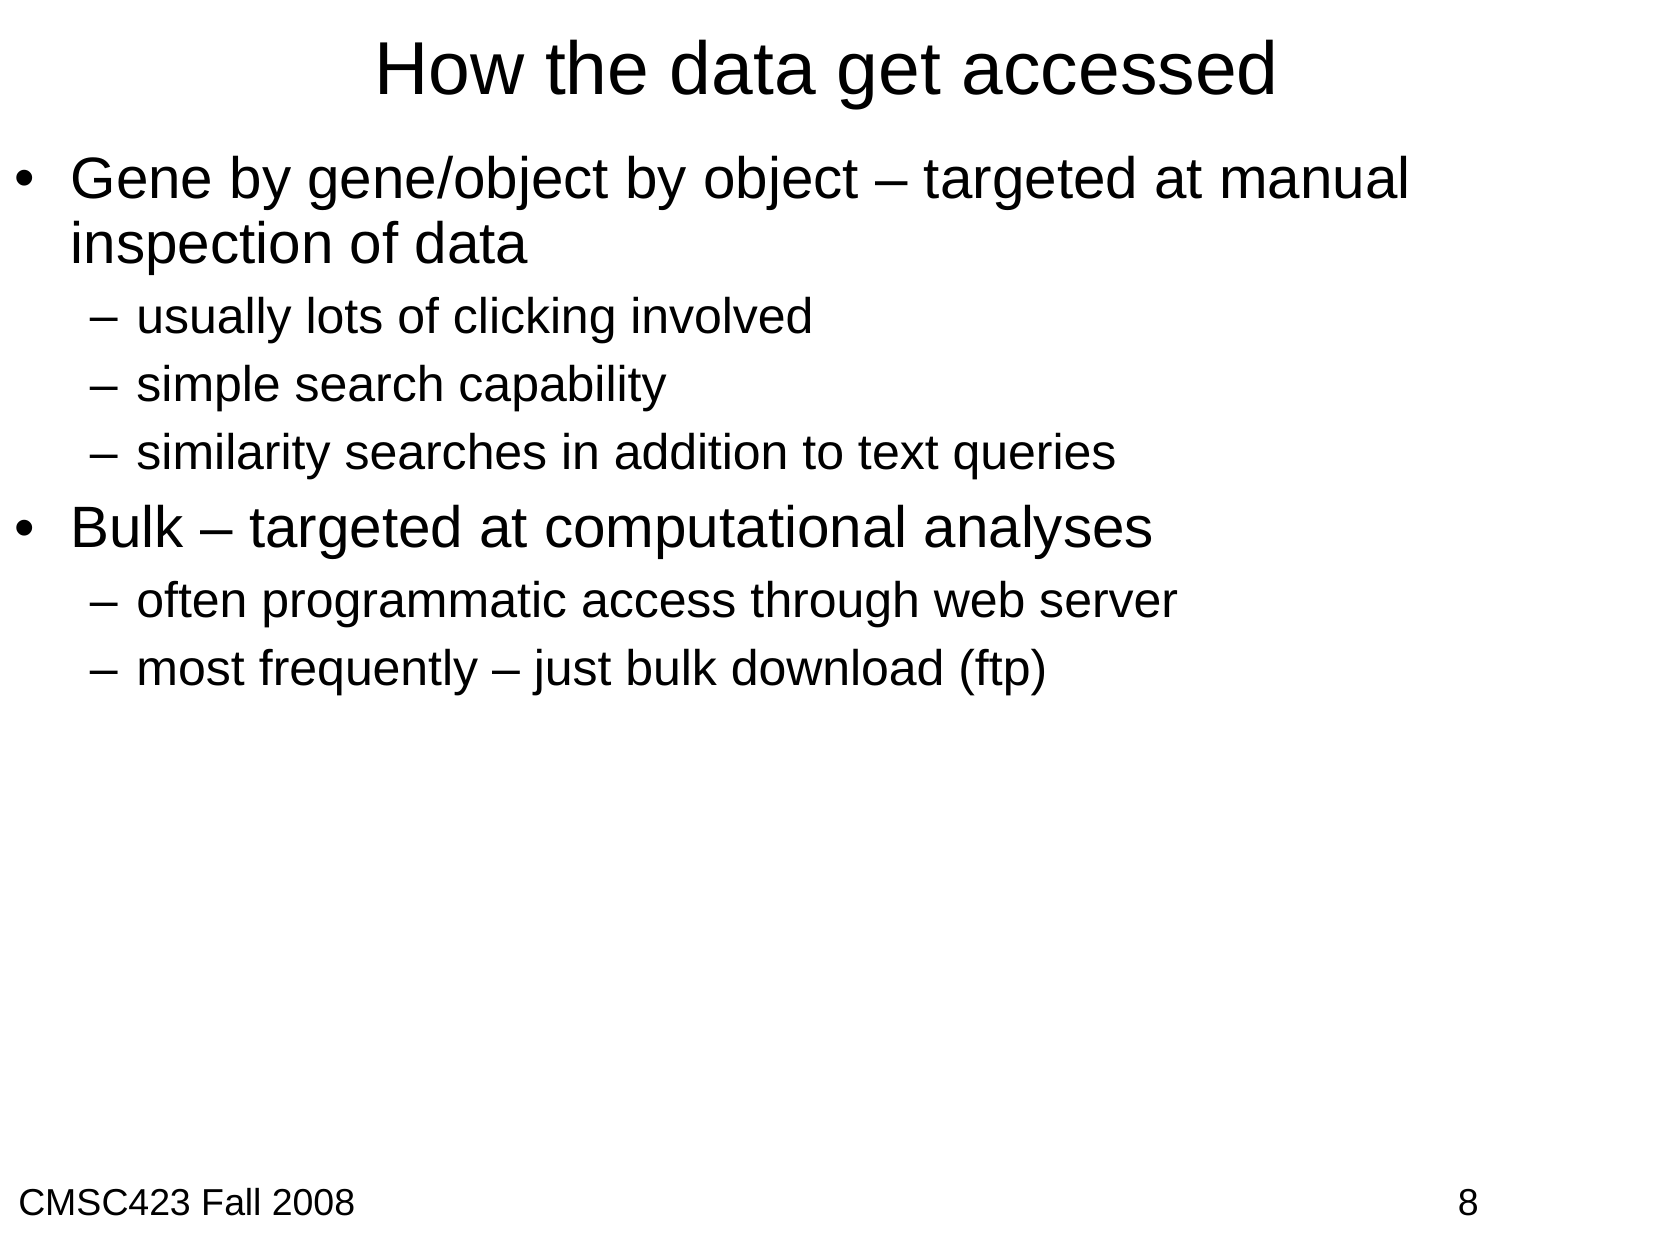

# How the data get accessed
Gene by gene/object by object – targeted at manual inspection of data
usually lots of clicking involved
simple search capability
similarity searches in addition to text queries
Bulk – targeted at computational analyses
often programmatic access through web server
most frequently – just bulk download (ftp)
CMSC423 Fall 2008
8